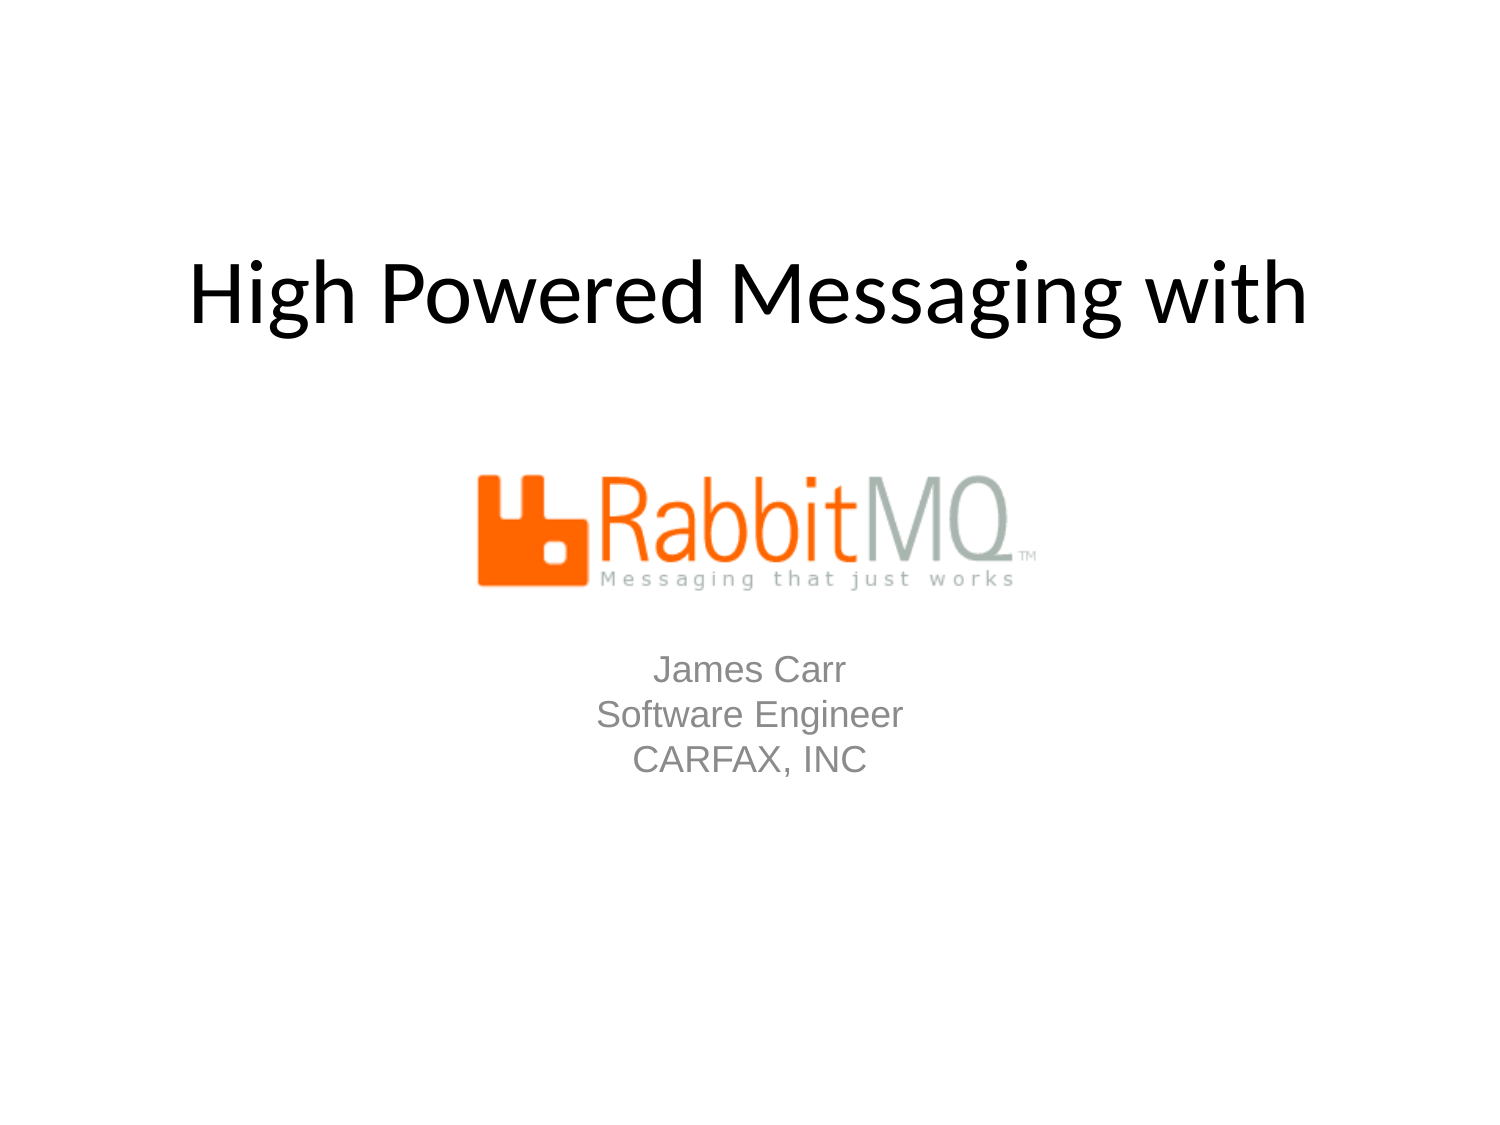

High Powered Messaging with
James Carr
Software Engineer
CARFAX, INC